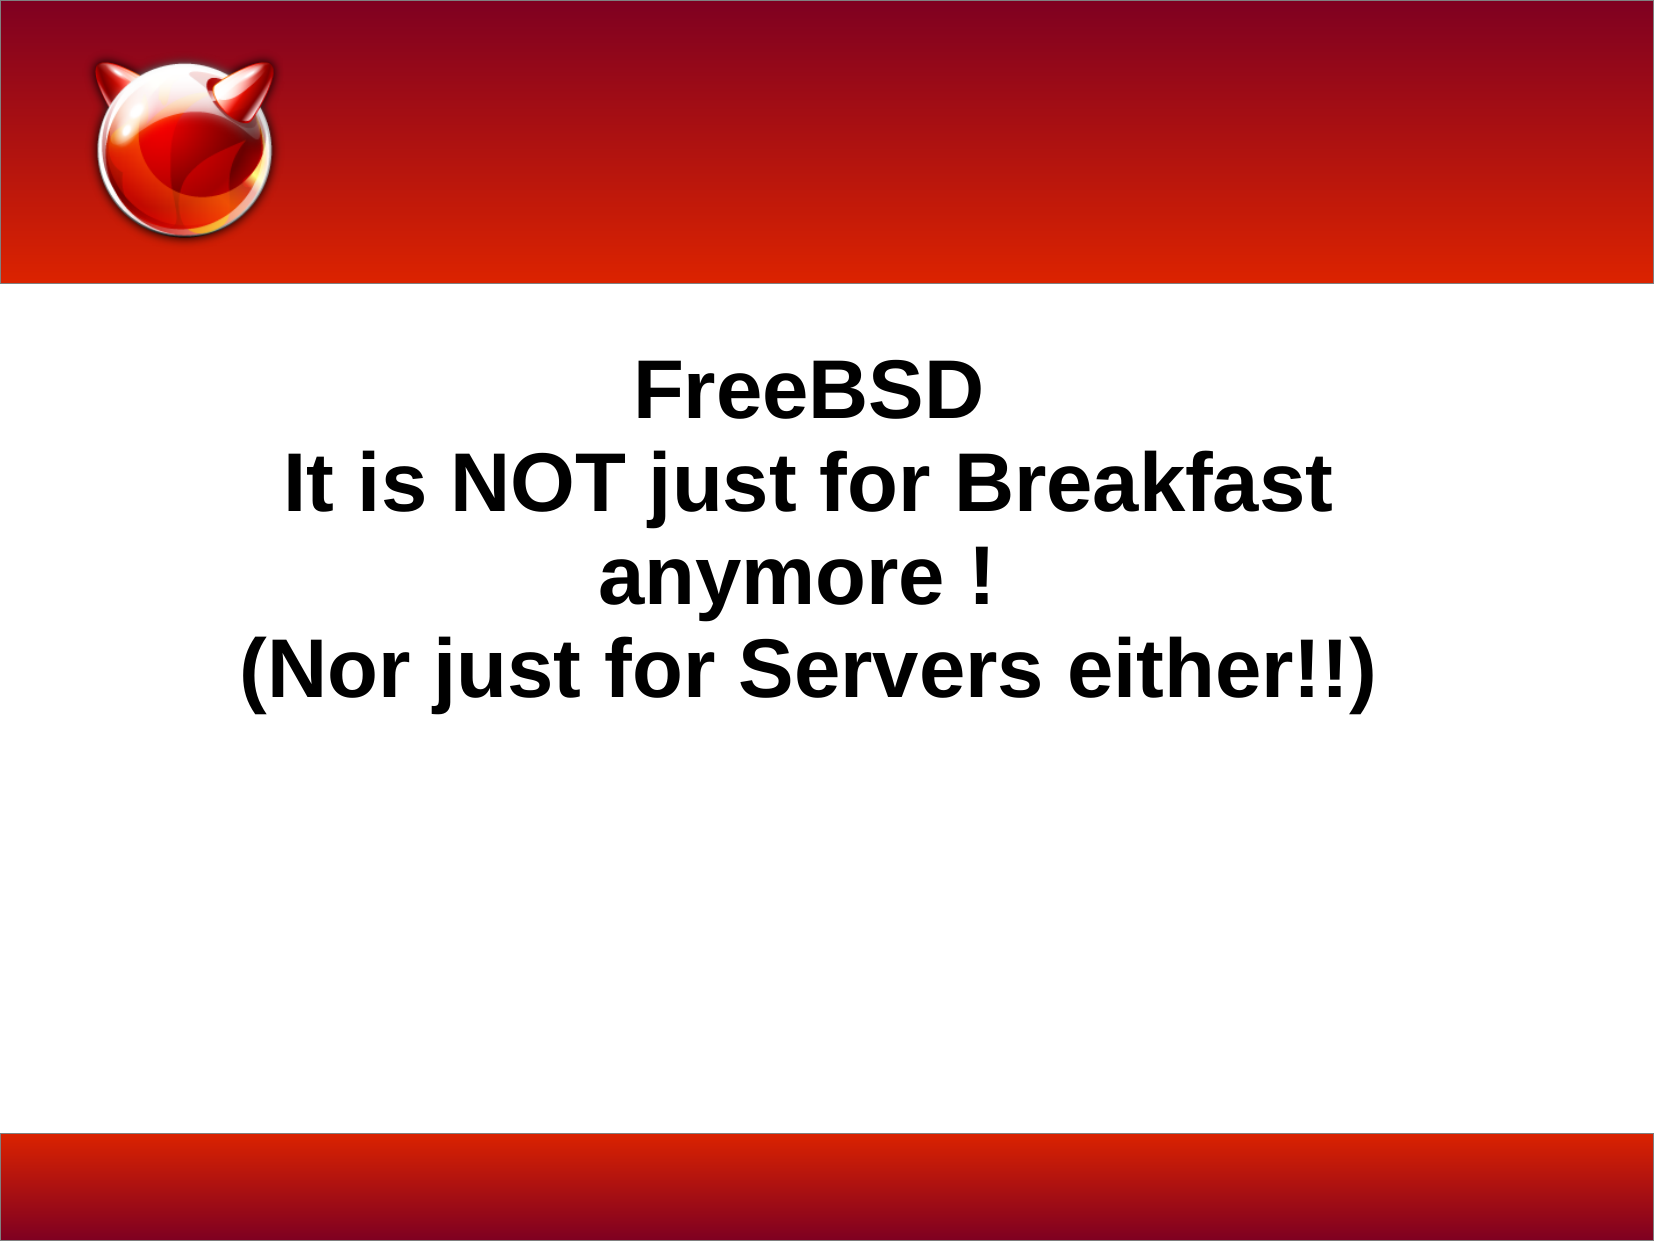

# FreeBSD
It is NOT just for Breakfast anymore !
(Nor just for Servers either!!)